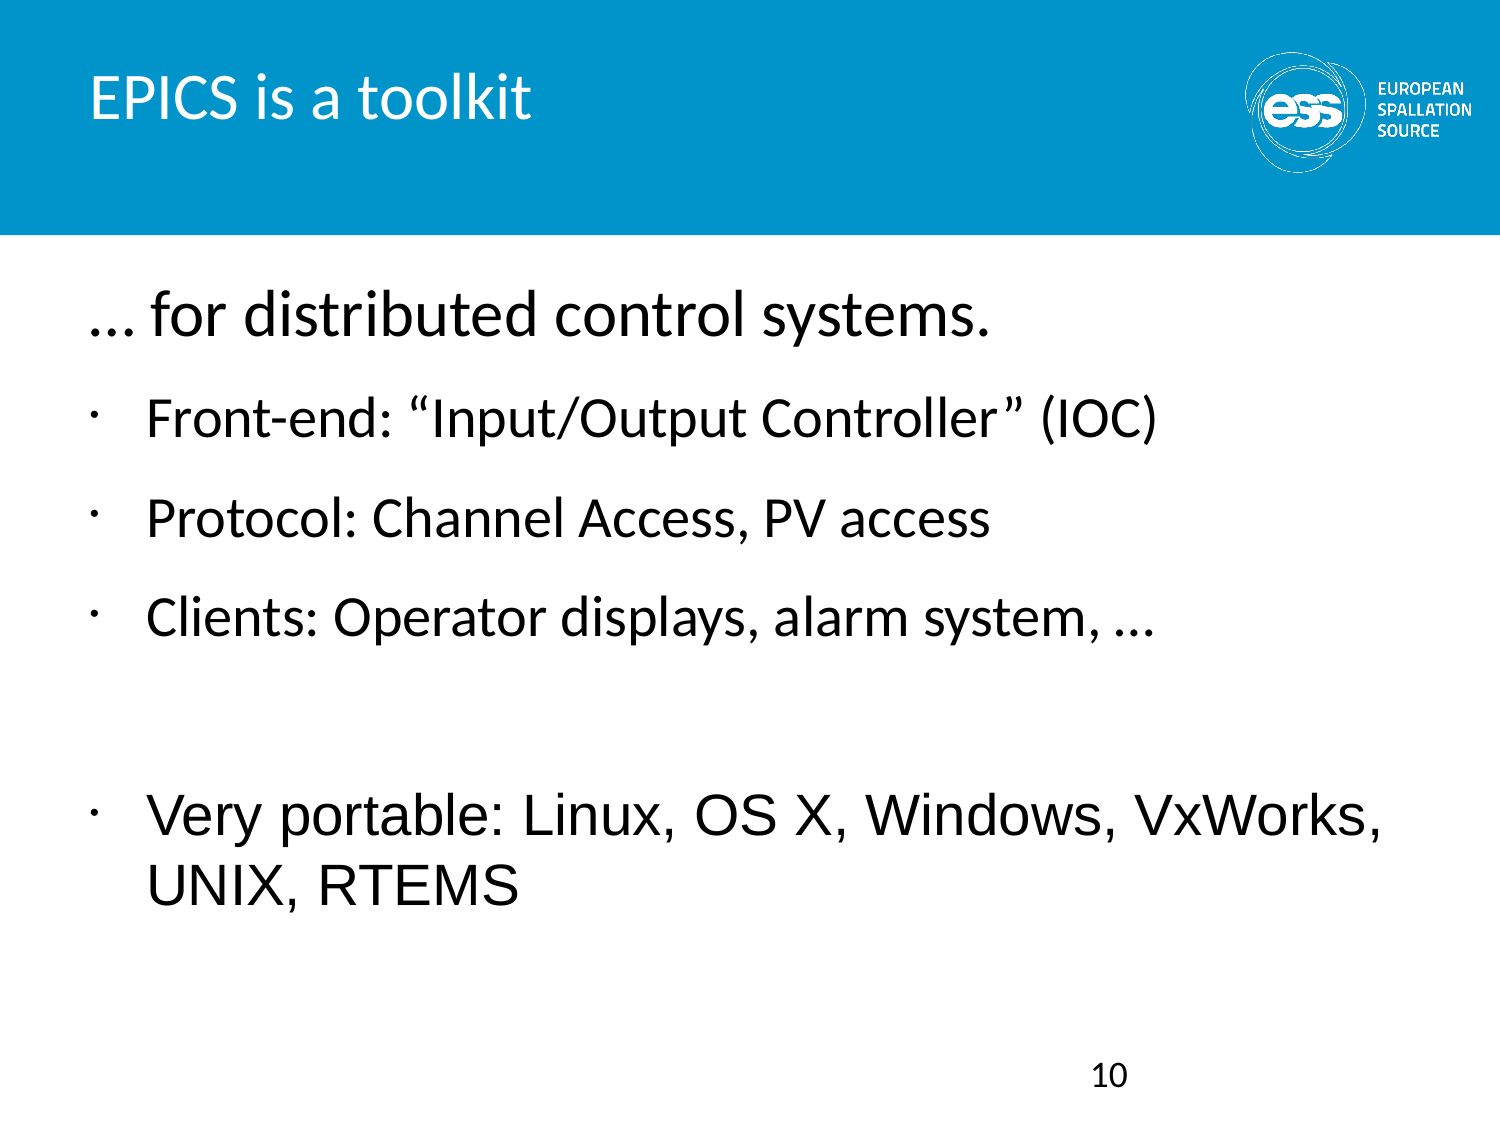

# EPICS is a toolkit
… for distributed control systems.
Front-end: “Input/Output Controller” (IOC)
Protocol: Channel Access, PV access
Clients: Operator displays, alarm system, …
Very portable: Linux, OS X, Windows, VxWorks, UNIX, RTEMS